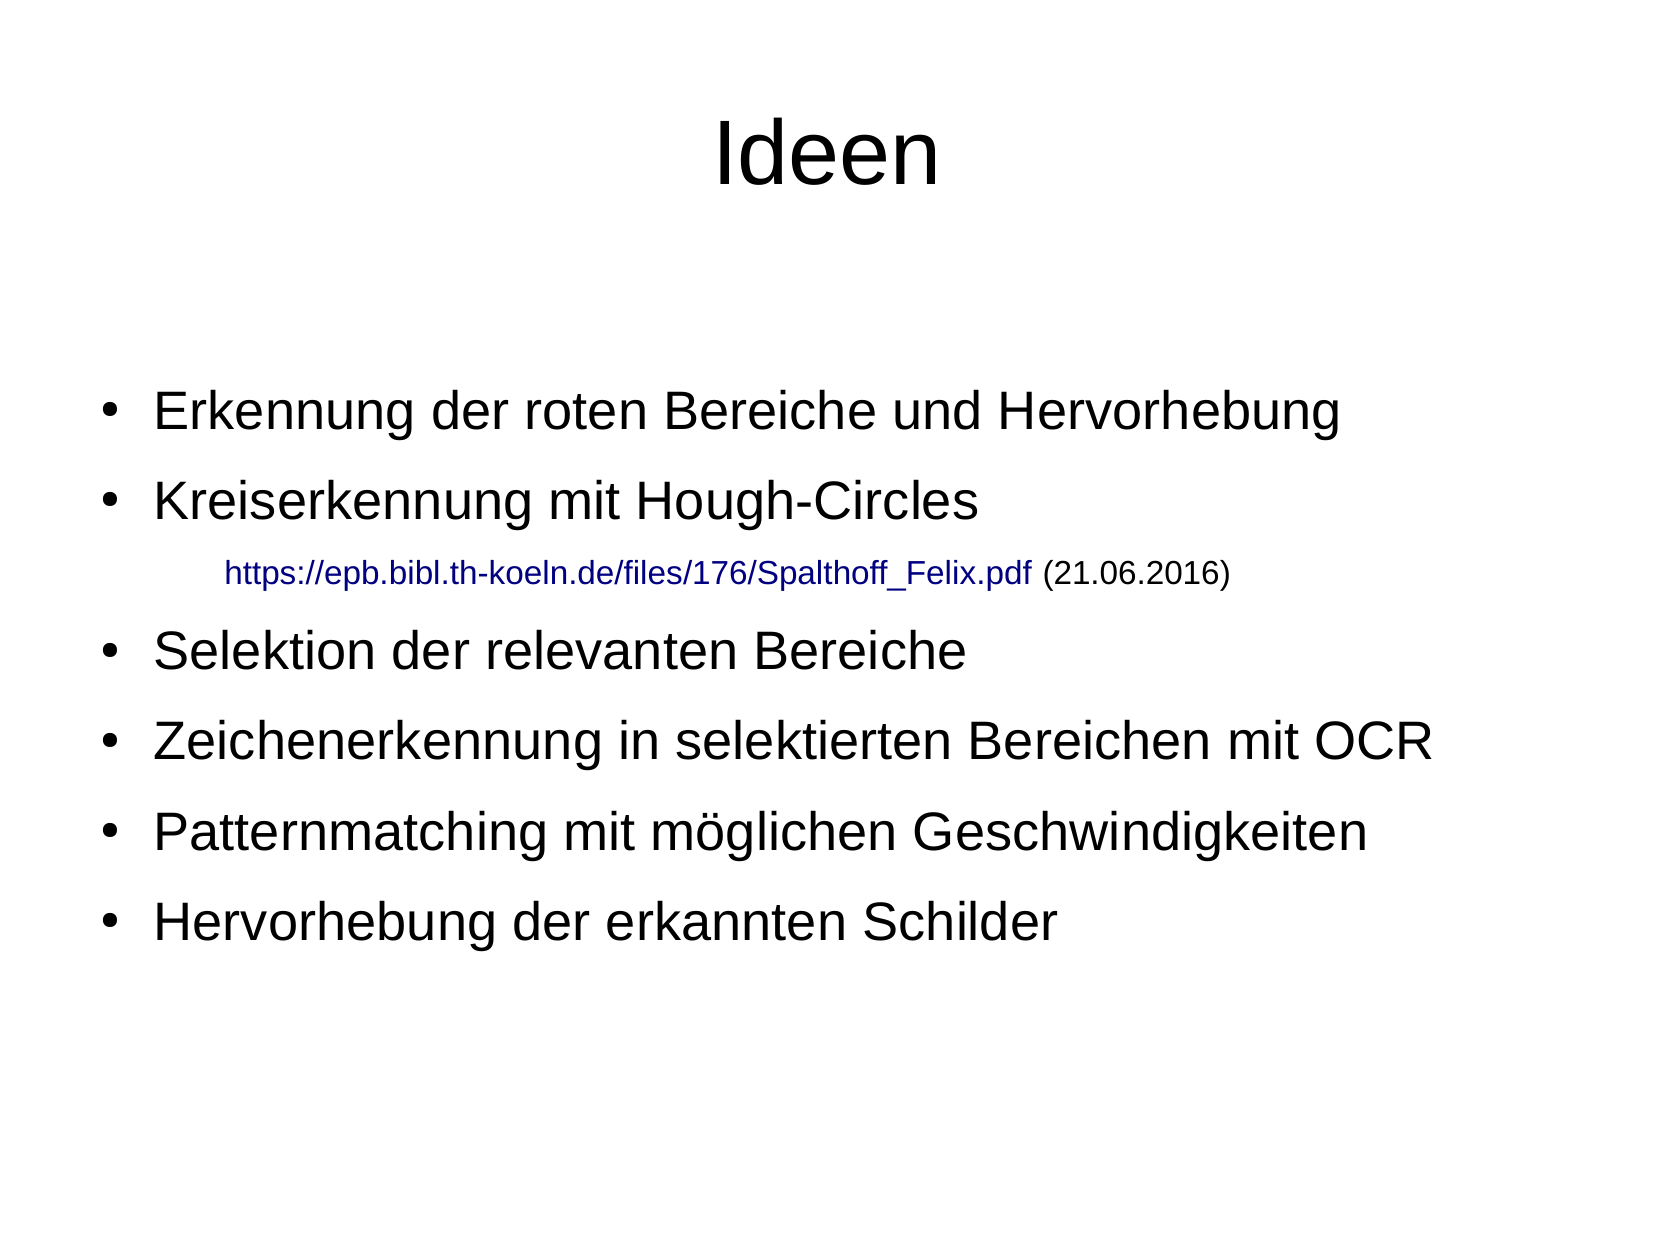

# Ideen
Erkennung der roten Bereiche und Hervorhebung
Kreiserkennung mit Hough-Circles
https://epb.bibl.th-koeln.de/files/176/Spalthoff_Felix.pdf (21.06.2016)
Selektion der relevanten Bereiche
Zeichenerkennung in selektierten Bereichen mit OCR
Patternmatching mit möglichen Geschwindigkeiten
Hervorhebung der erkannten Schilder